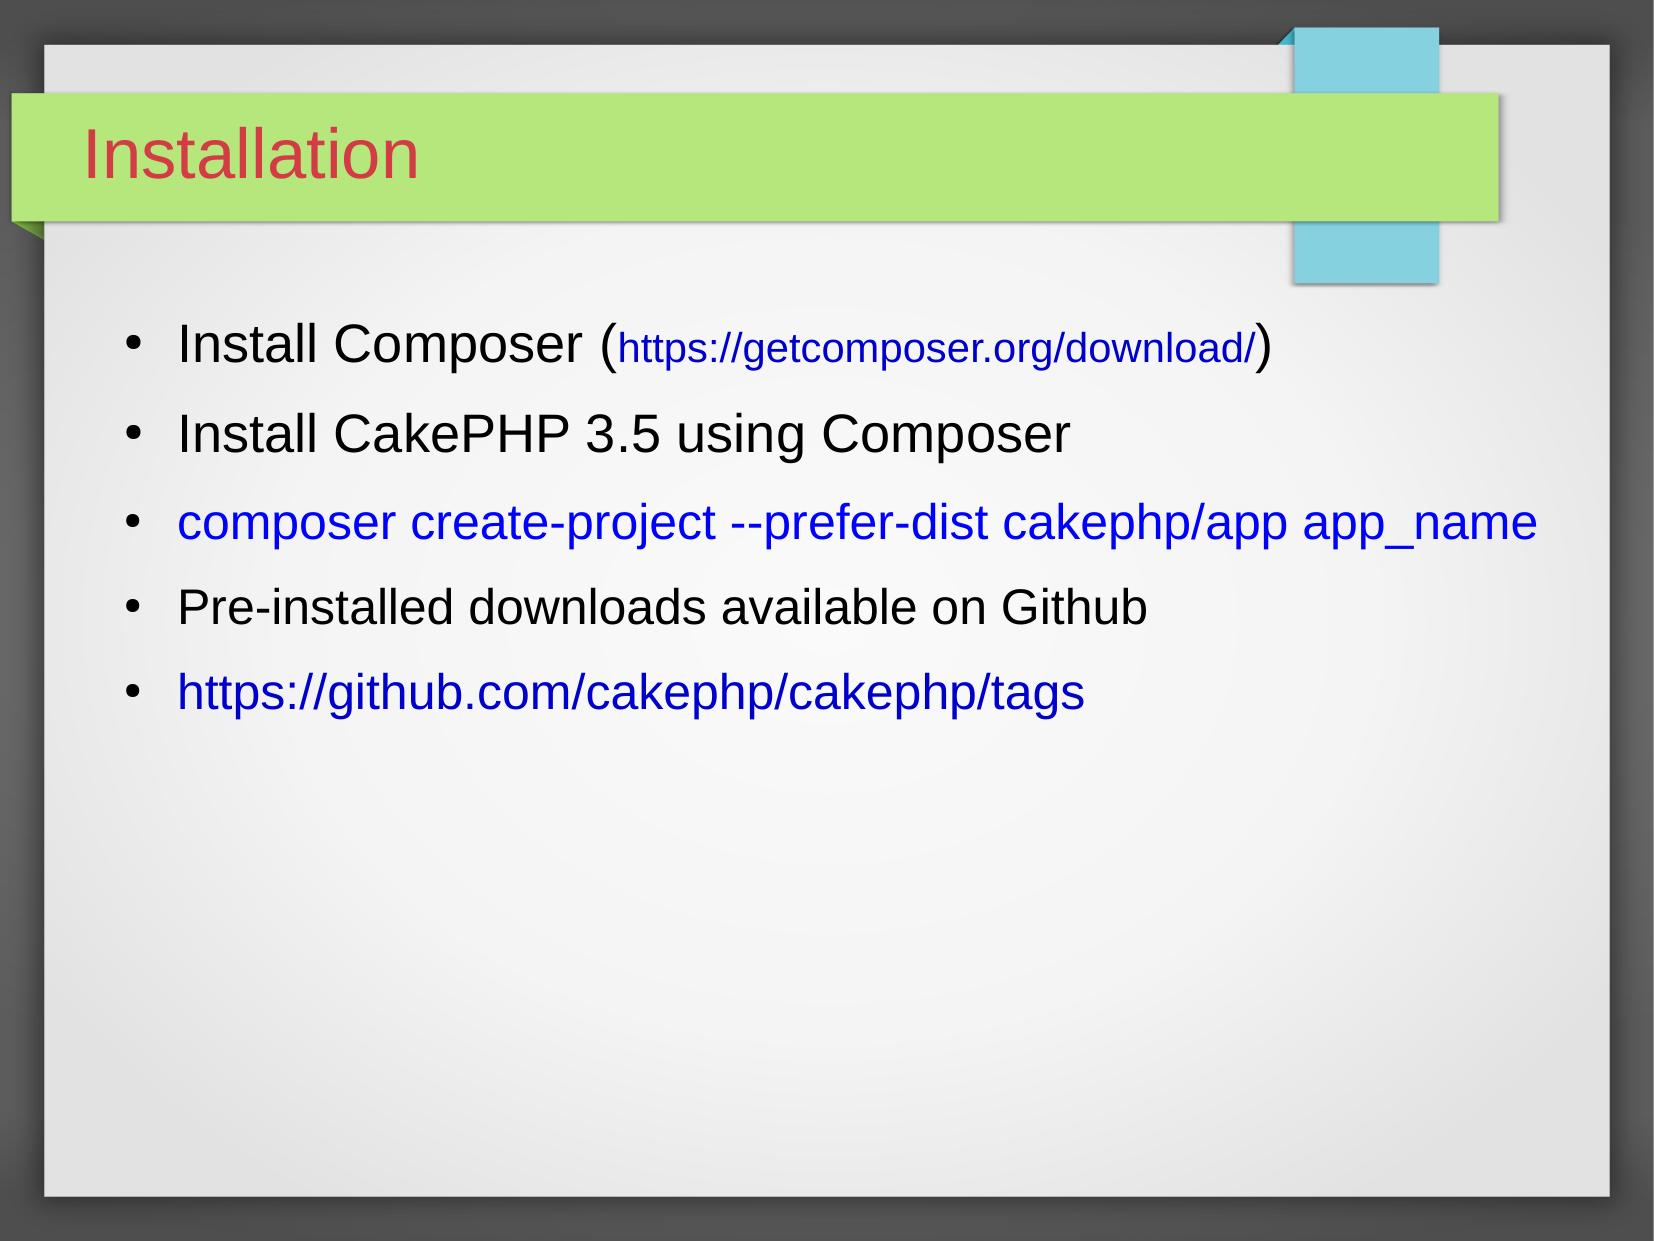

# Installation
Install Composer (https://getcomposer.org/download/)
Install CakePHP 3.5 using Composer
composer create-project --prefer-dist cakephp/app app_name
Pre-installed downloads available on Github
https://github.com/cakephp/cakephp/tags